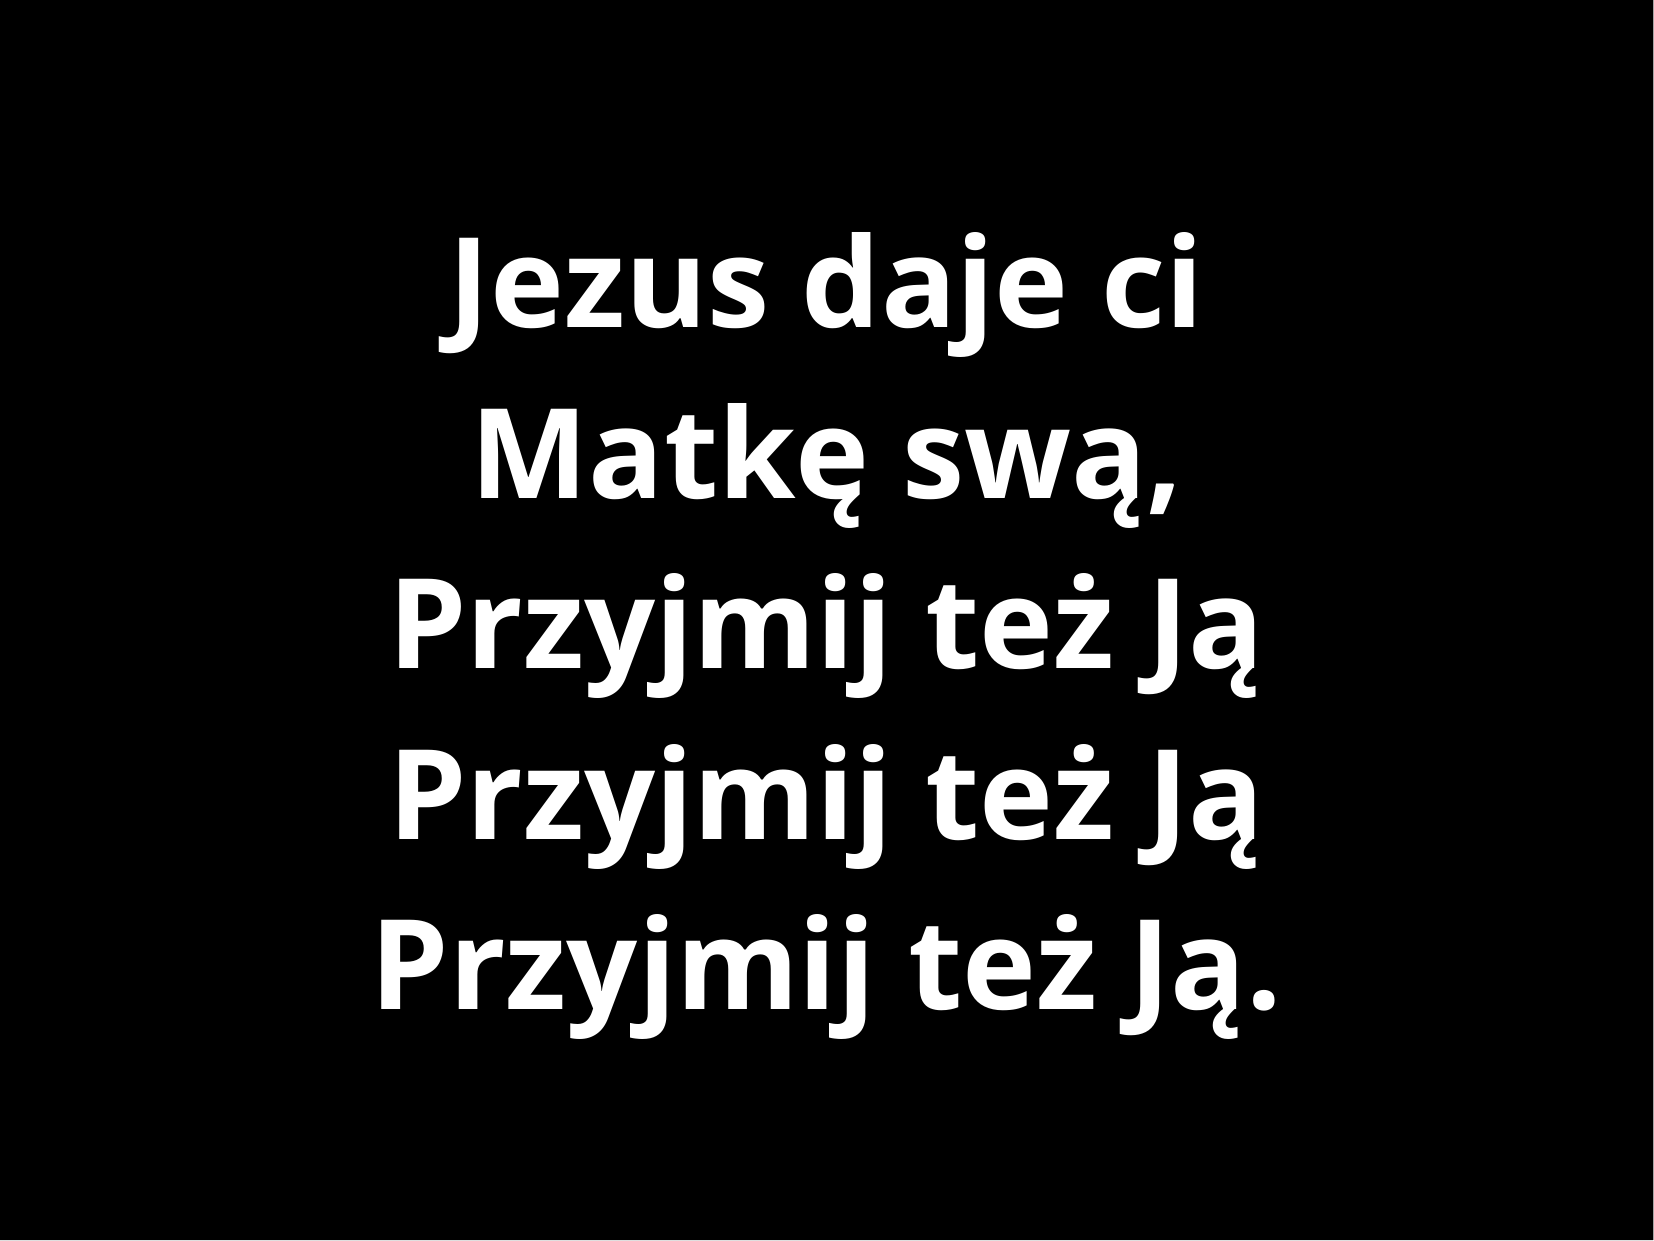

# Jezus daje ci Matkę swą, Przyjmij też Ją Przyjmij też Ją Przyjmij też Ją.